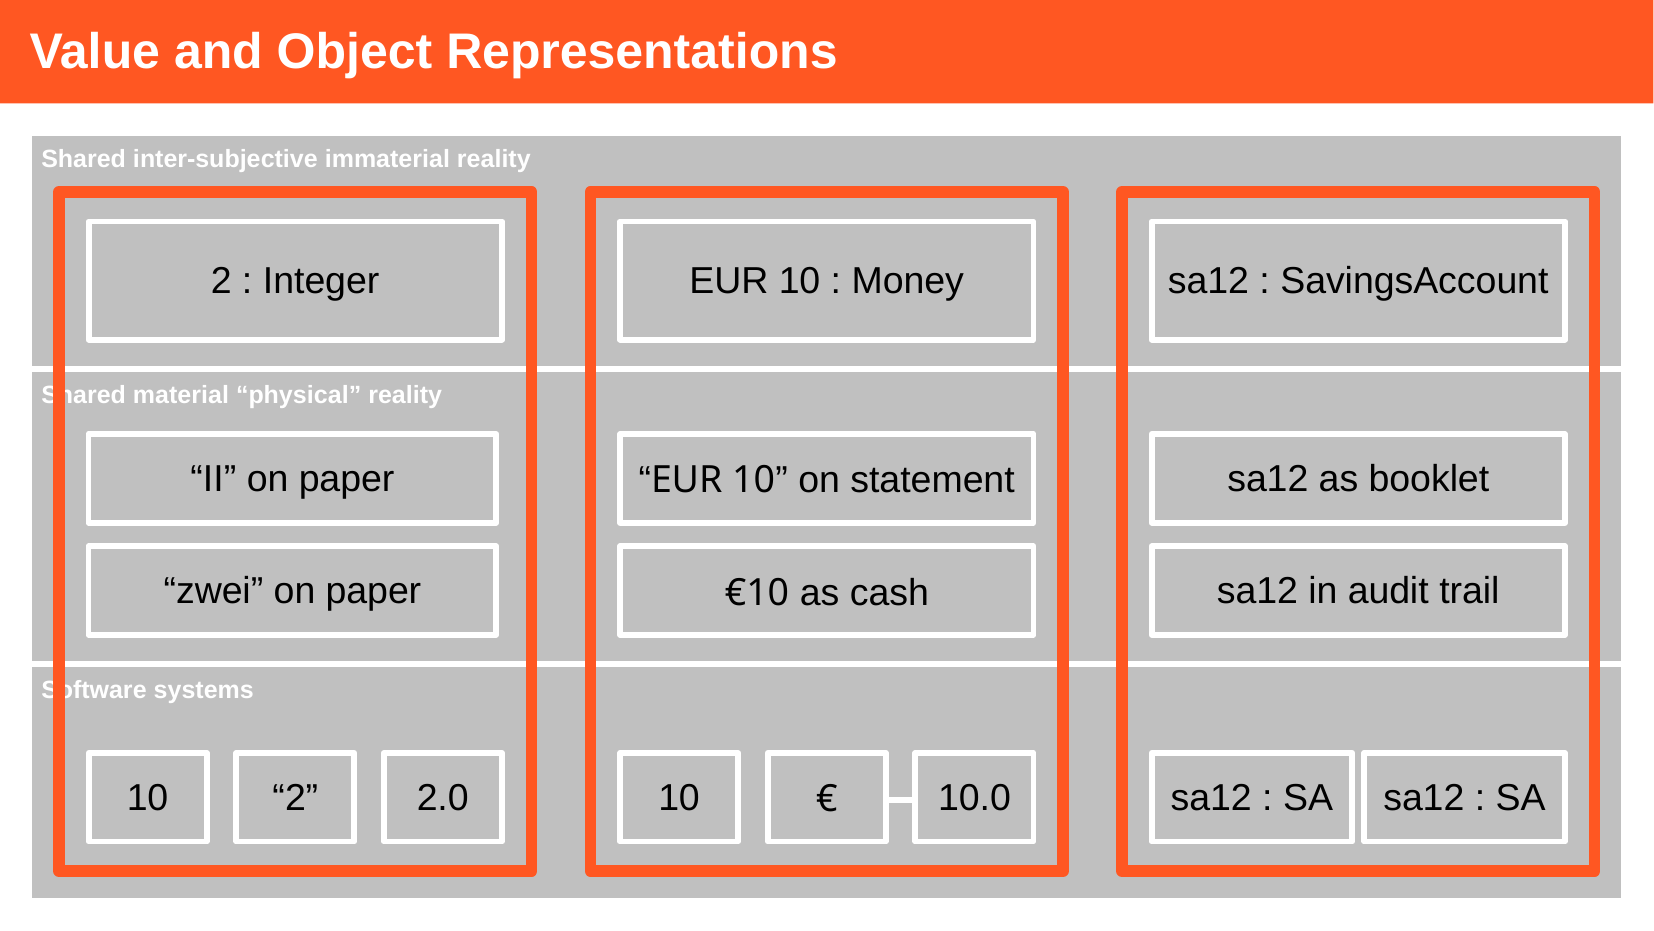

# Value and Object Representations
Shared inter-subjective immaterial reality
2 : Integer
EUR 10 : Money
sa12 : SavingsAccount
Shared material “physical” reality
“II” on paper
“EUR 10” on statement
sa12 as booklet
“zwei” on paper
€10 as cash
sa12 in audit trail
Software systems
10
“2”
2.0
10
€
10.0
sa12 : SA
sa12 : SA
Advanced Design and Programming
7
© 2022 Dirk Riehle - Some Rights Reserved